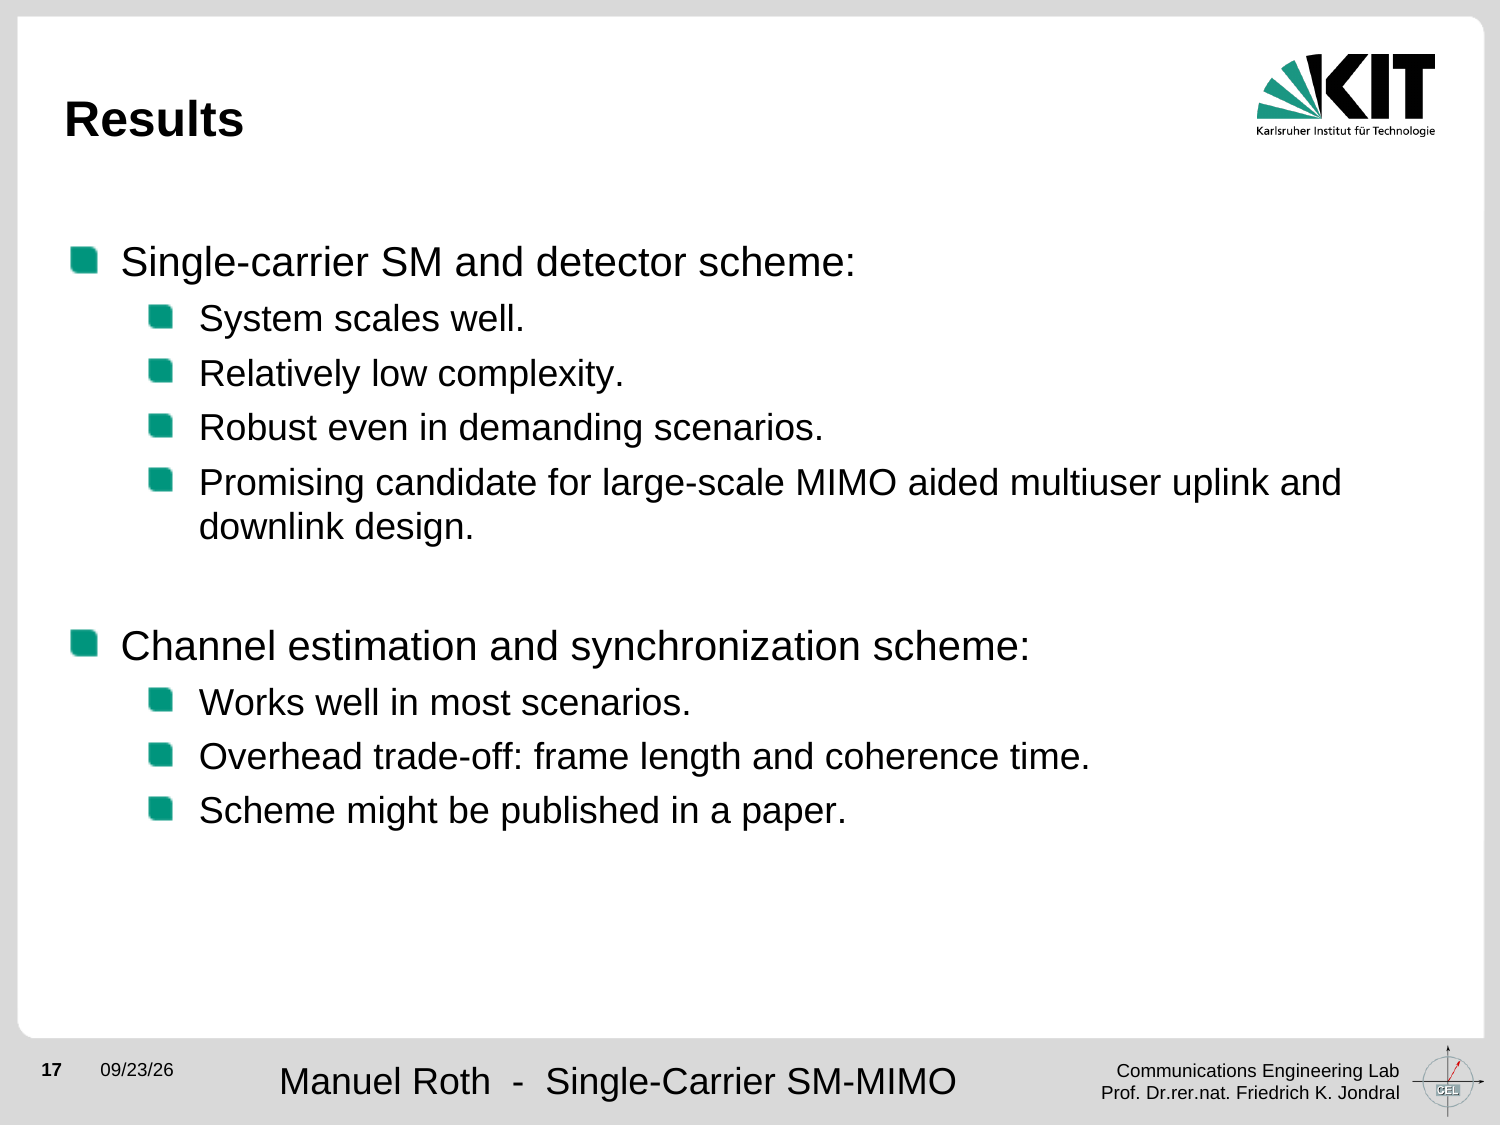

# Results
Single-carrier SM and detector scheme:
System scales well.
Relatively low complexity.
Robust even in demanding scenarios.
Promising candidate for large-scale MIMO aided multiuser uplink and downlink design.
Channel estimation and synchronization scheme:
Works well in most scenarios.
Overhead trade-off: frame length and coherence time.
Scheme might be published in a paper.
Manuel Roth - Single-Carrier SM-MIMO